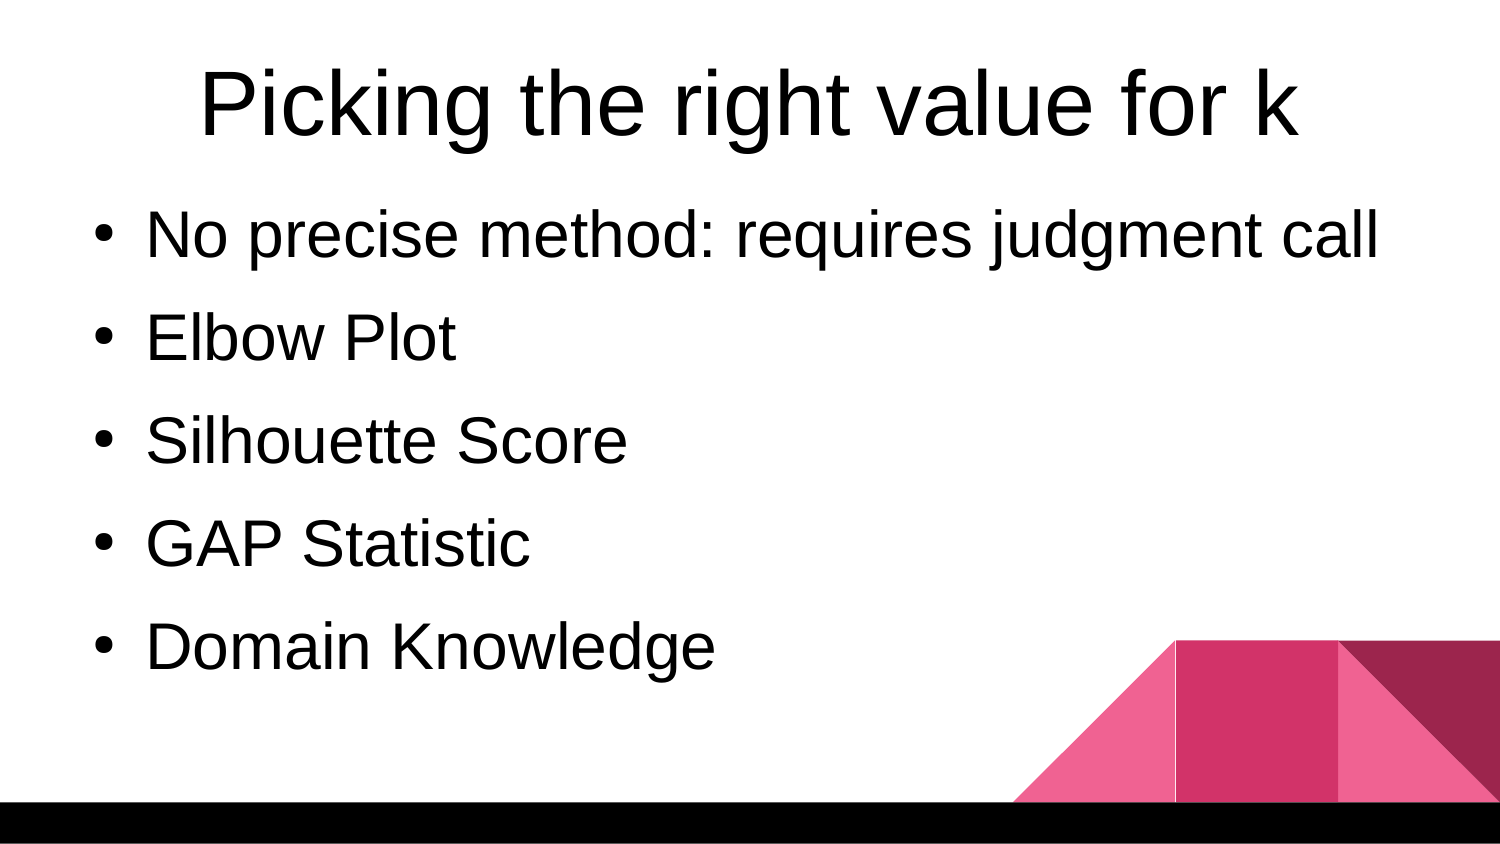

# Picking the right value for k
No precise method: requires judgment call
Elbow Plot
Silhouette Score
GAP Statistic
Domain Knowledge